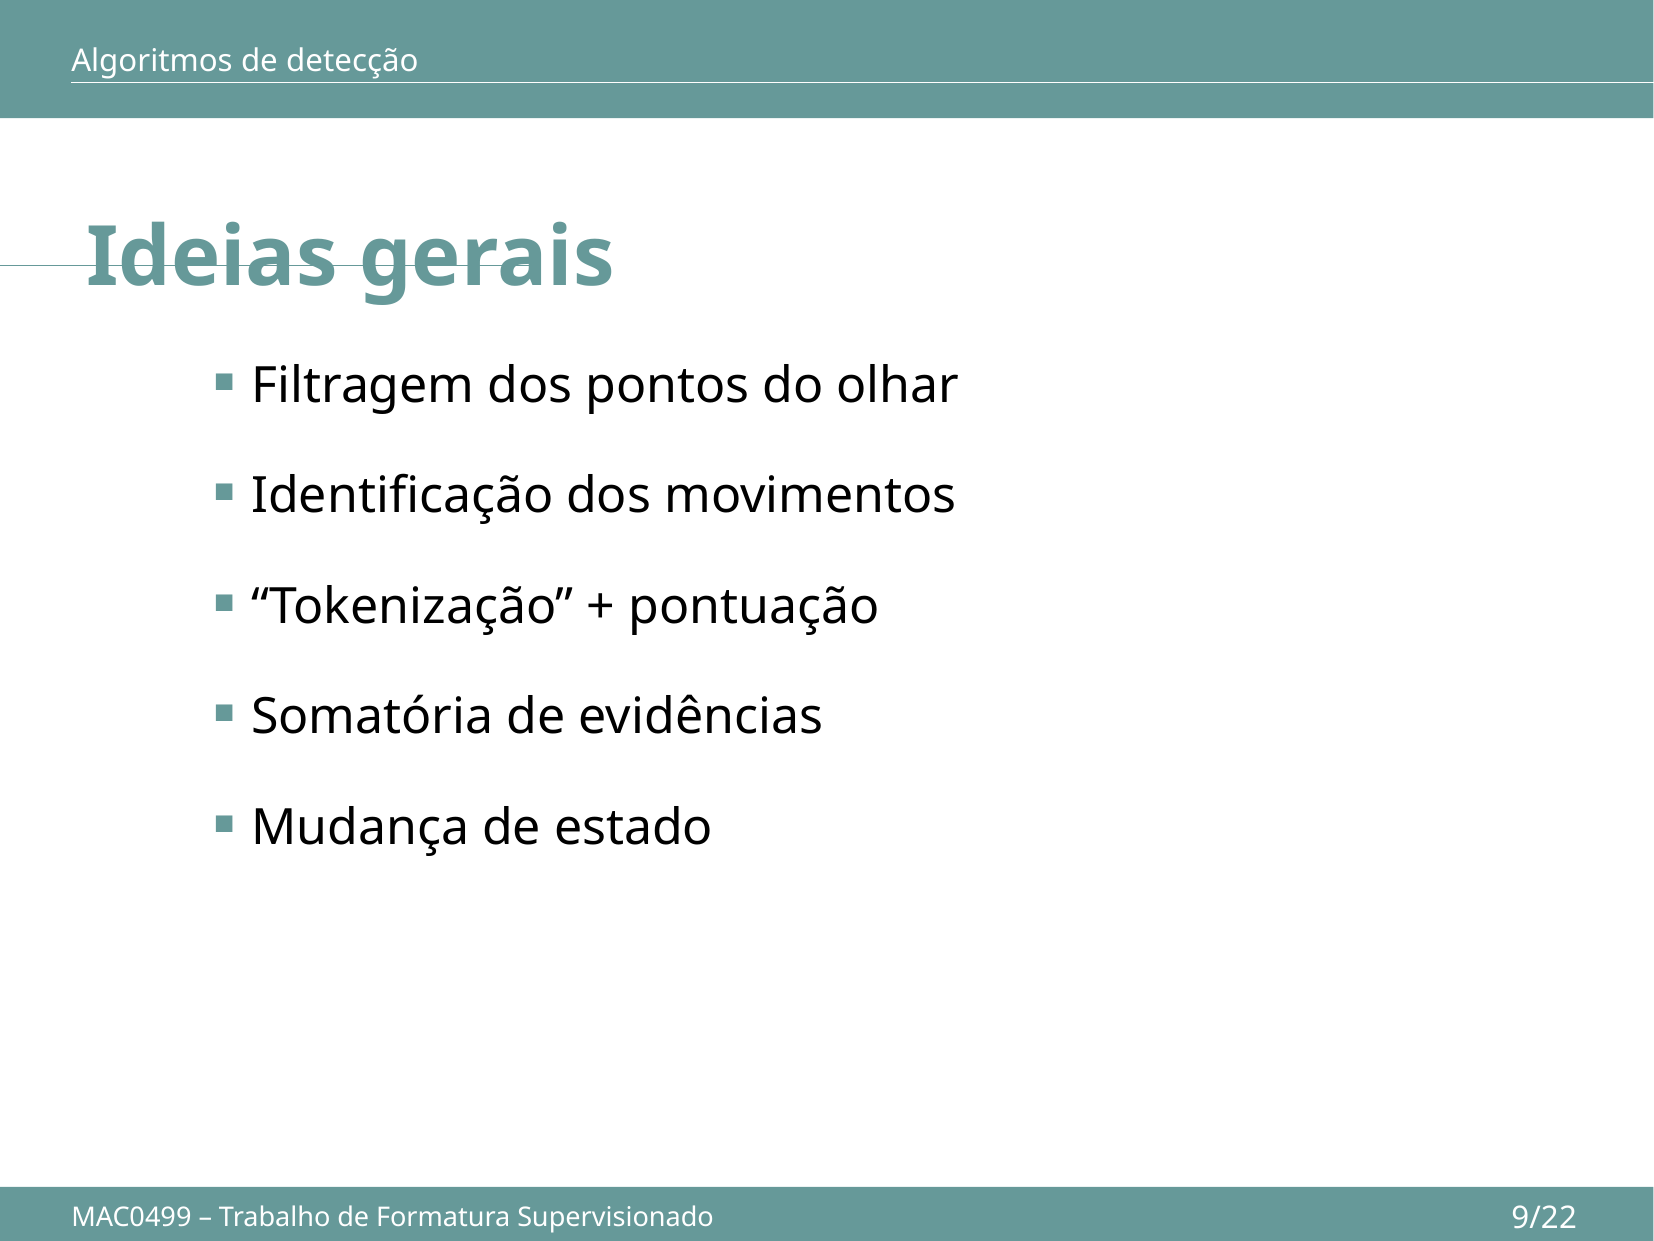

# Algoritmos de detecção
Ideias gerais
Filtragem dos pontos do olhar
Identificação dos movimentos
“Tokenização” + pontuação
Somatória de evidências
Mudança de estado
MAC0499 – Trabalho de Formatura Supervisionado
9/22